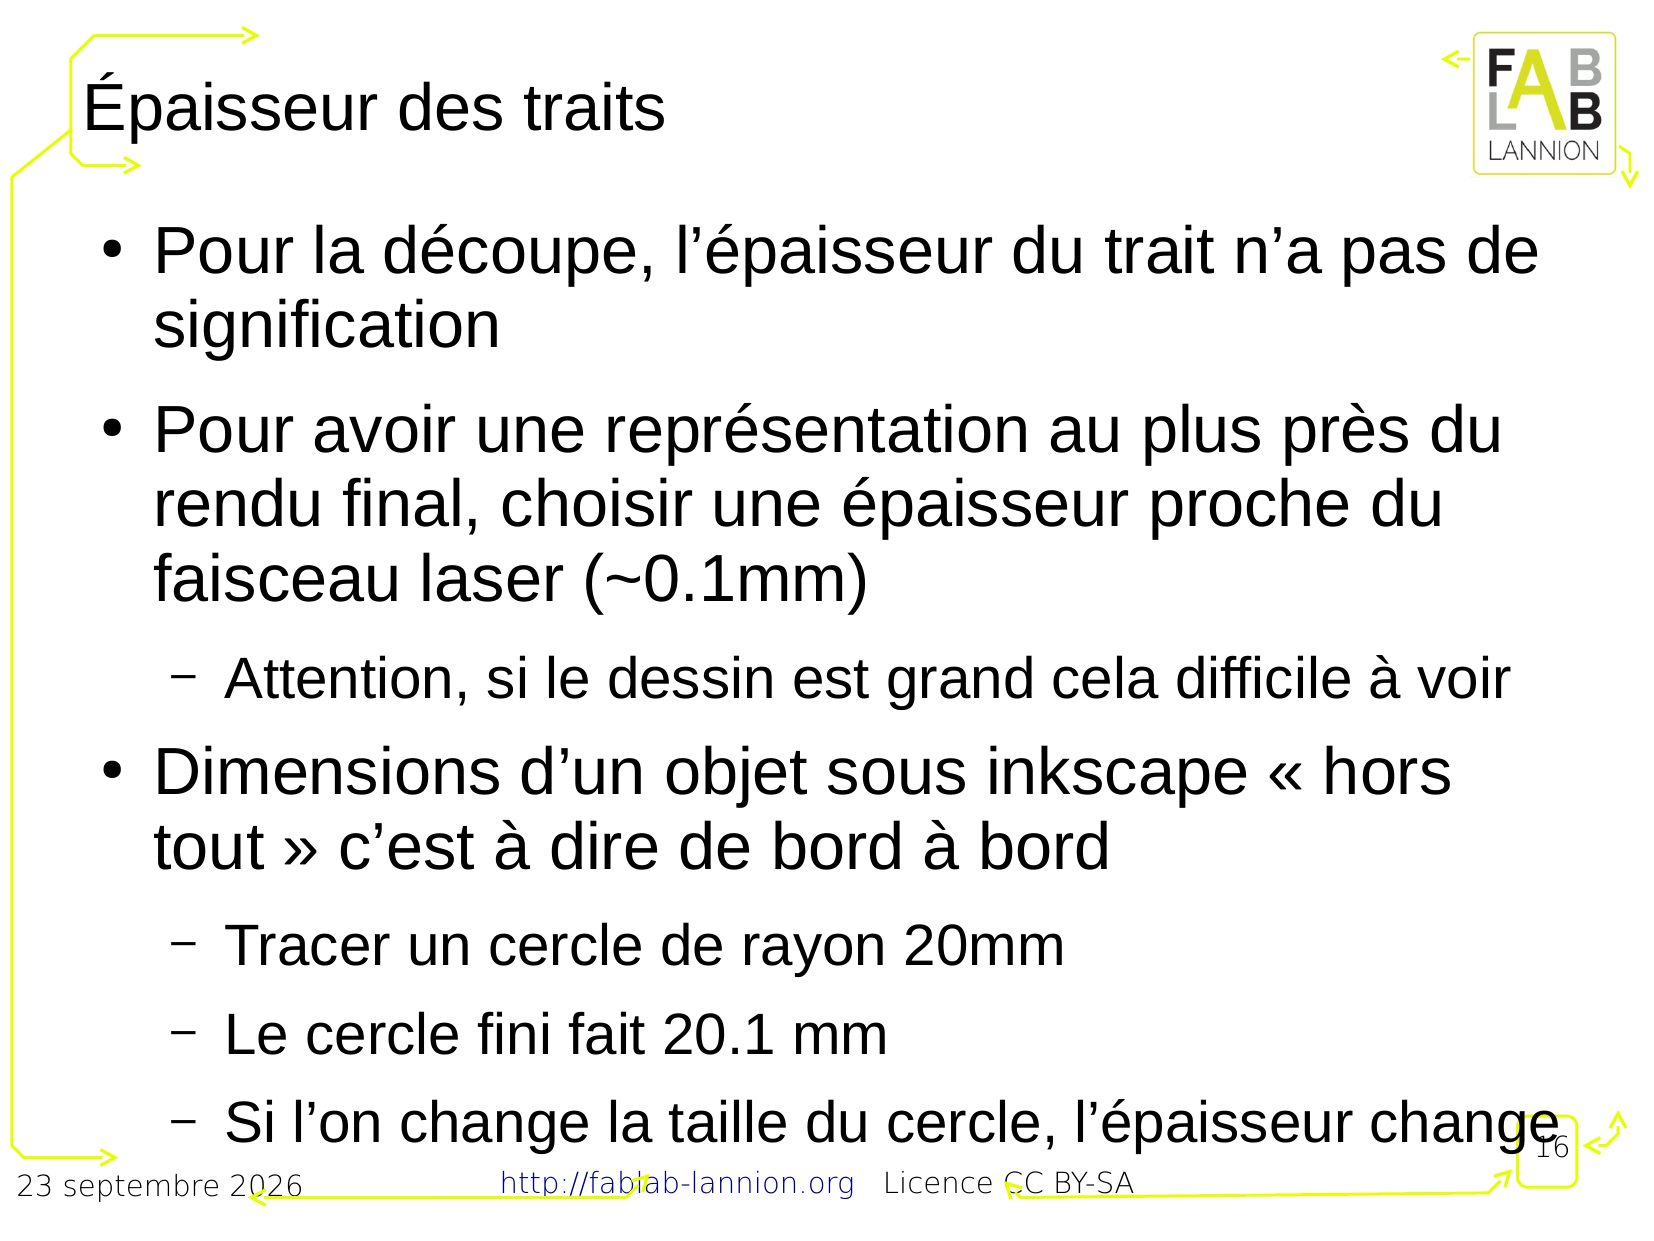

# Épaisseur des traits
Pour la découpe, l’épaisseur du trait n’a pas de signification
Pour avoir une représentation au plus près du rendu final, choisir une épaisseur proche du faisceau laser (~0.1mm)
Attention, si le dessin est grand cela difficile à voir
Dimensions d’un objet sous inkscape « hors tout » c’est à dire de bord à bord
Tracer un cercle de rayon 20mm
Le cercle fini fait 20.1 mm
Si l’on change la taille du cercle, l’épaisseur change
16